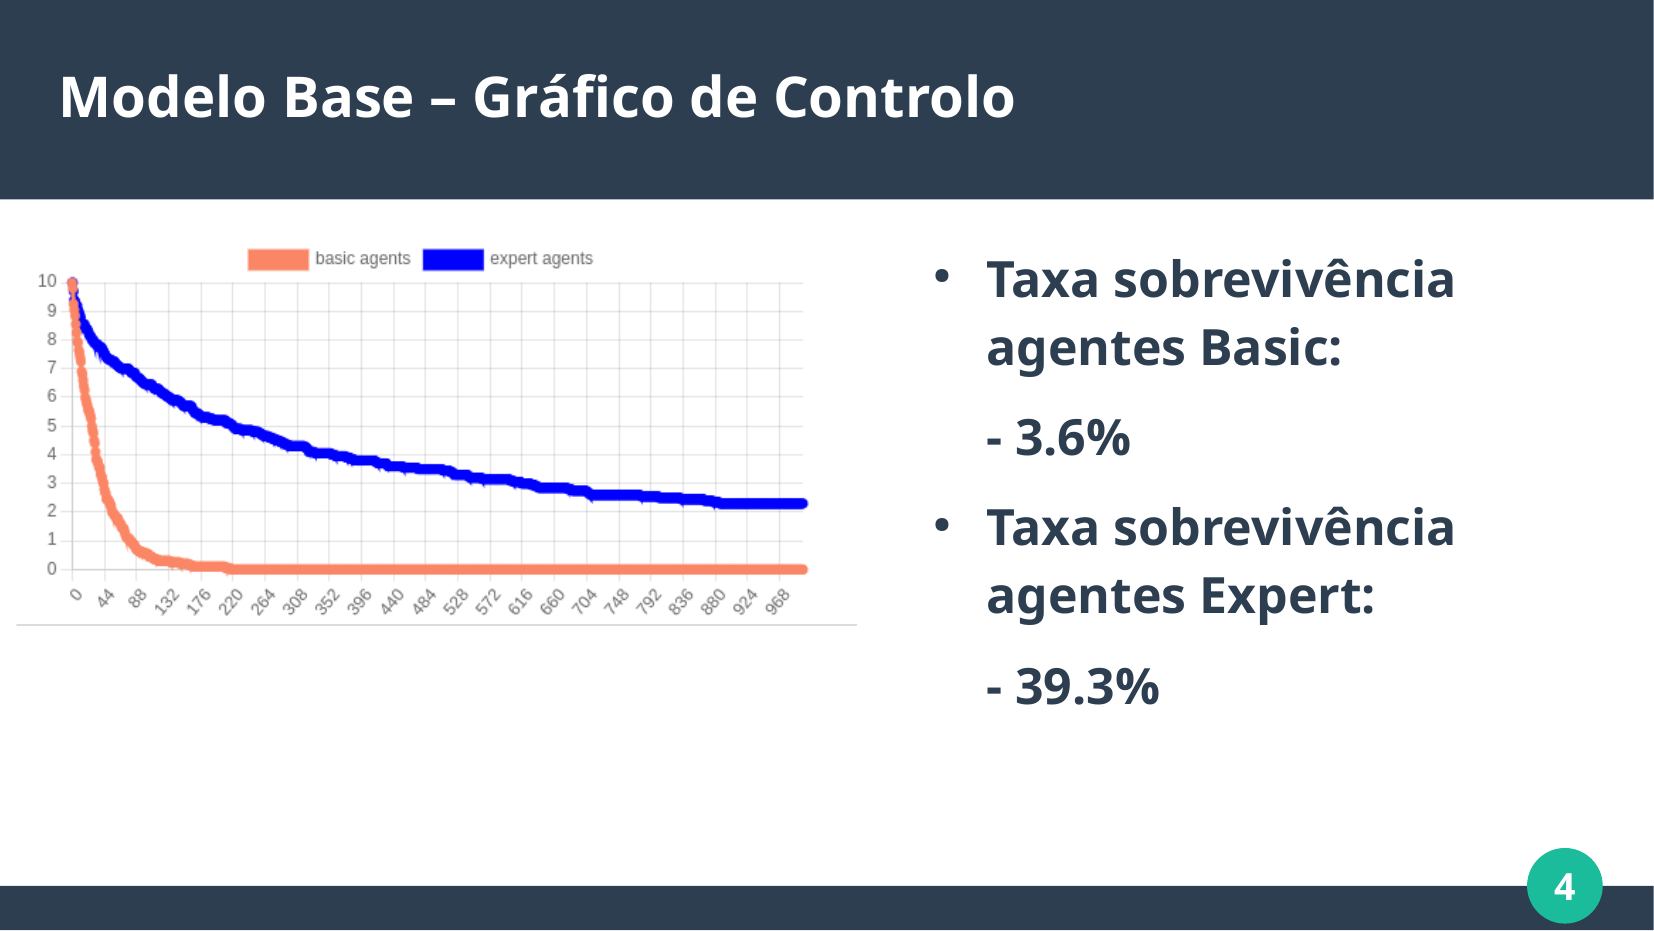

# Modelo Base – Gráfico de Controlo
Taxa sobrevivência agentes Basic:
- 3.6%
Taxa sobrevivência agentes Expert:
- 39.3%